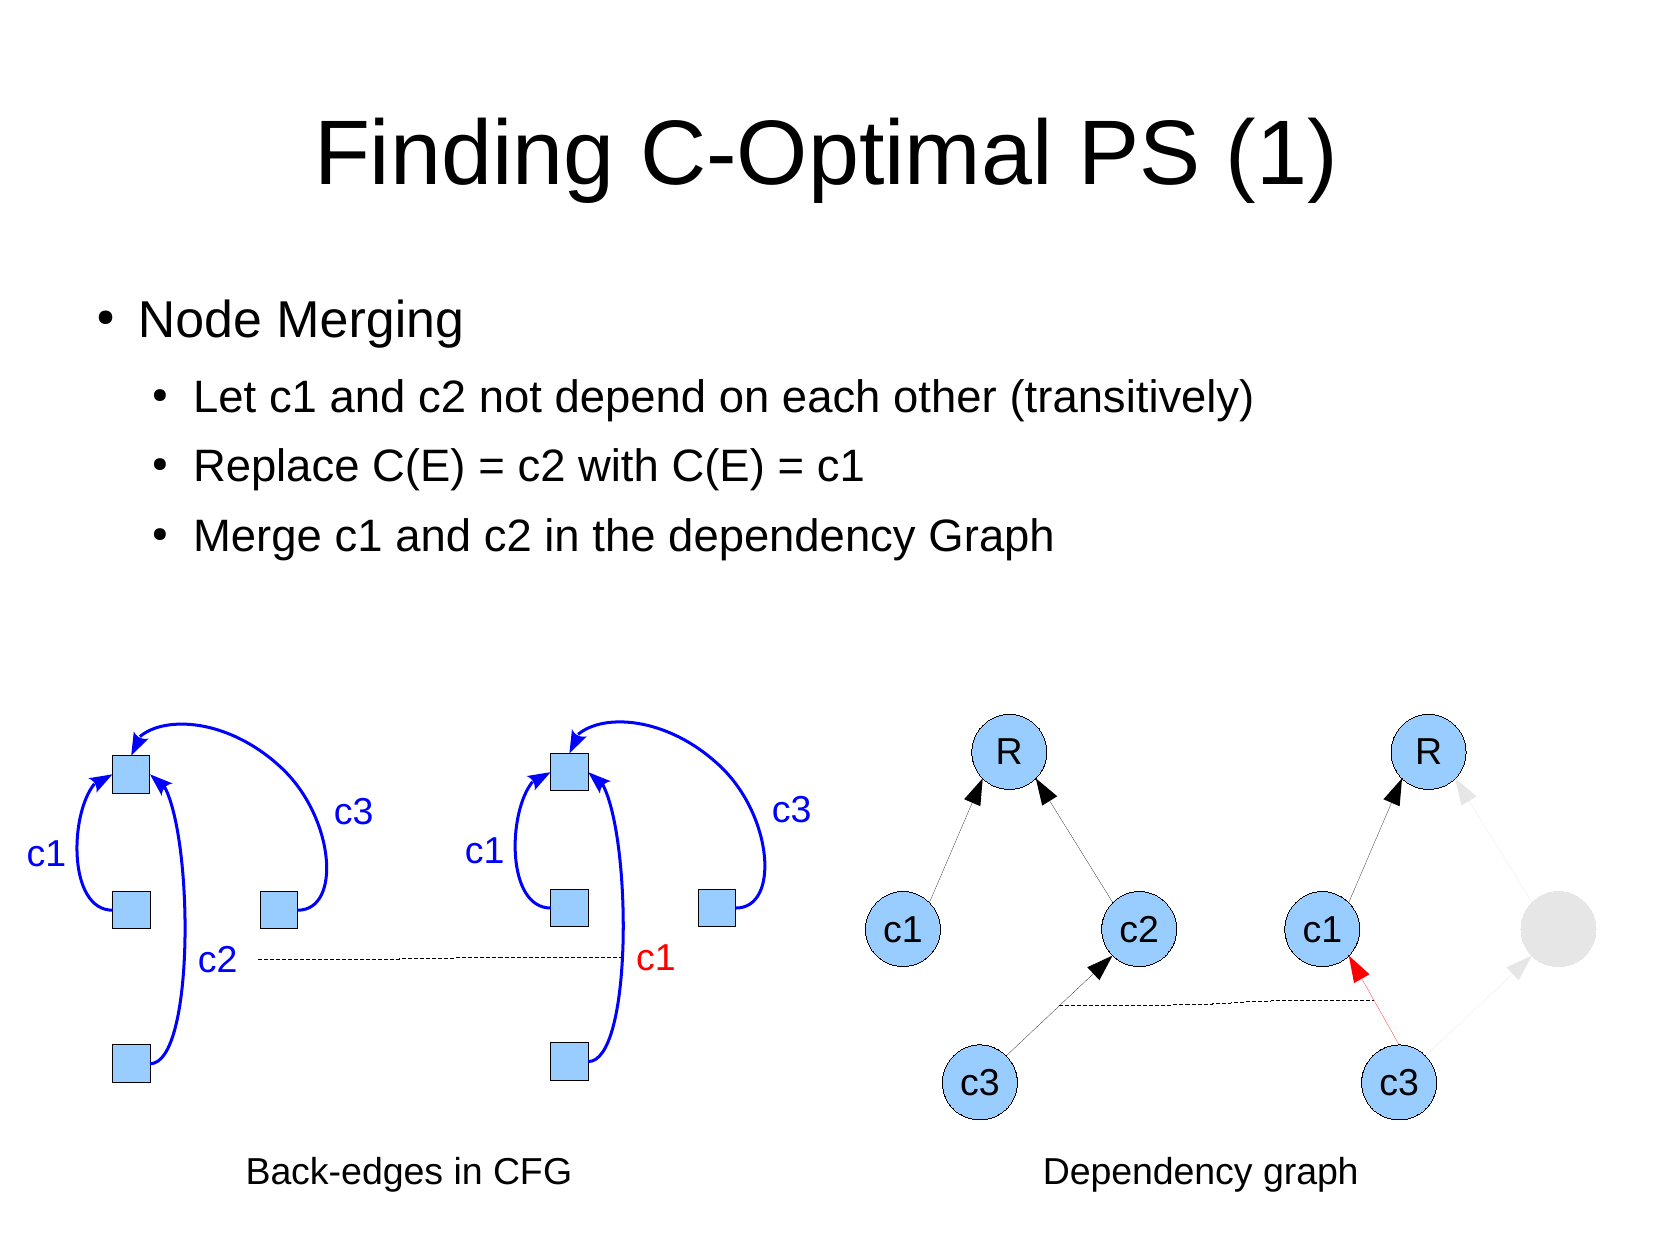

# Finding C-Optimal PS (1)
Node Merging
Let c1 and c2 not depend on each other (transitively)
Replace C(E) = c2 with C(E) = c1
Merge c1 and c2 in the dependency Graph
R
R
c3
c3
c1
c1
c1
c2
c1
c1
c2
c3
c3
Back-edges in CFG
Dependency graph